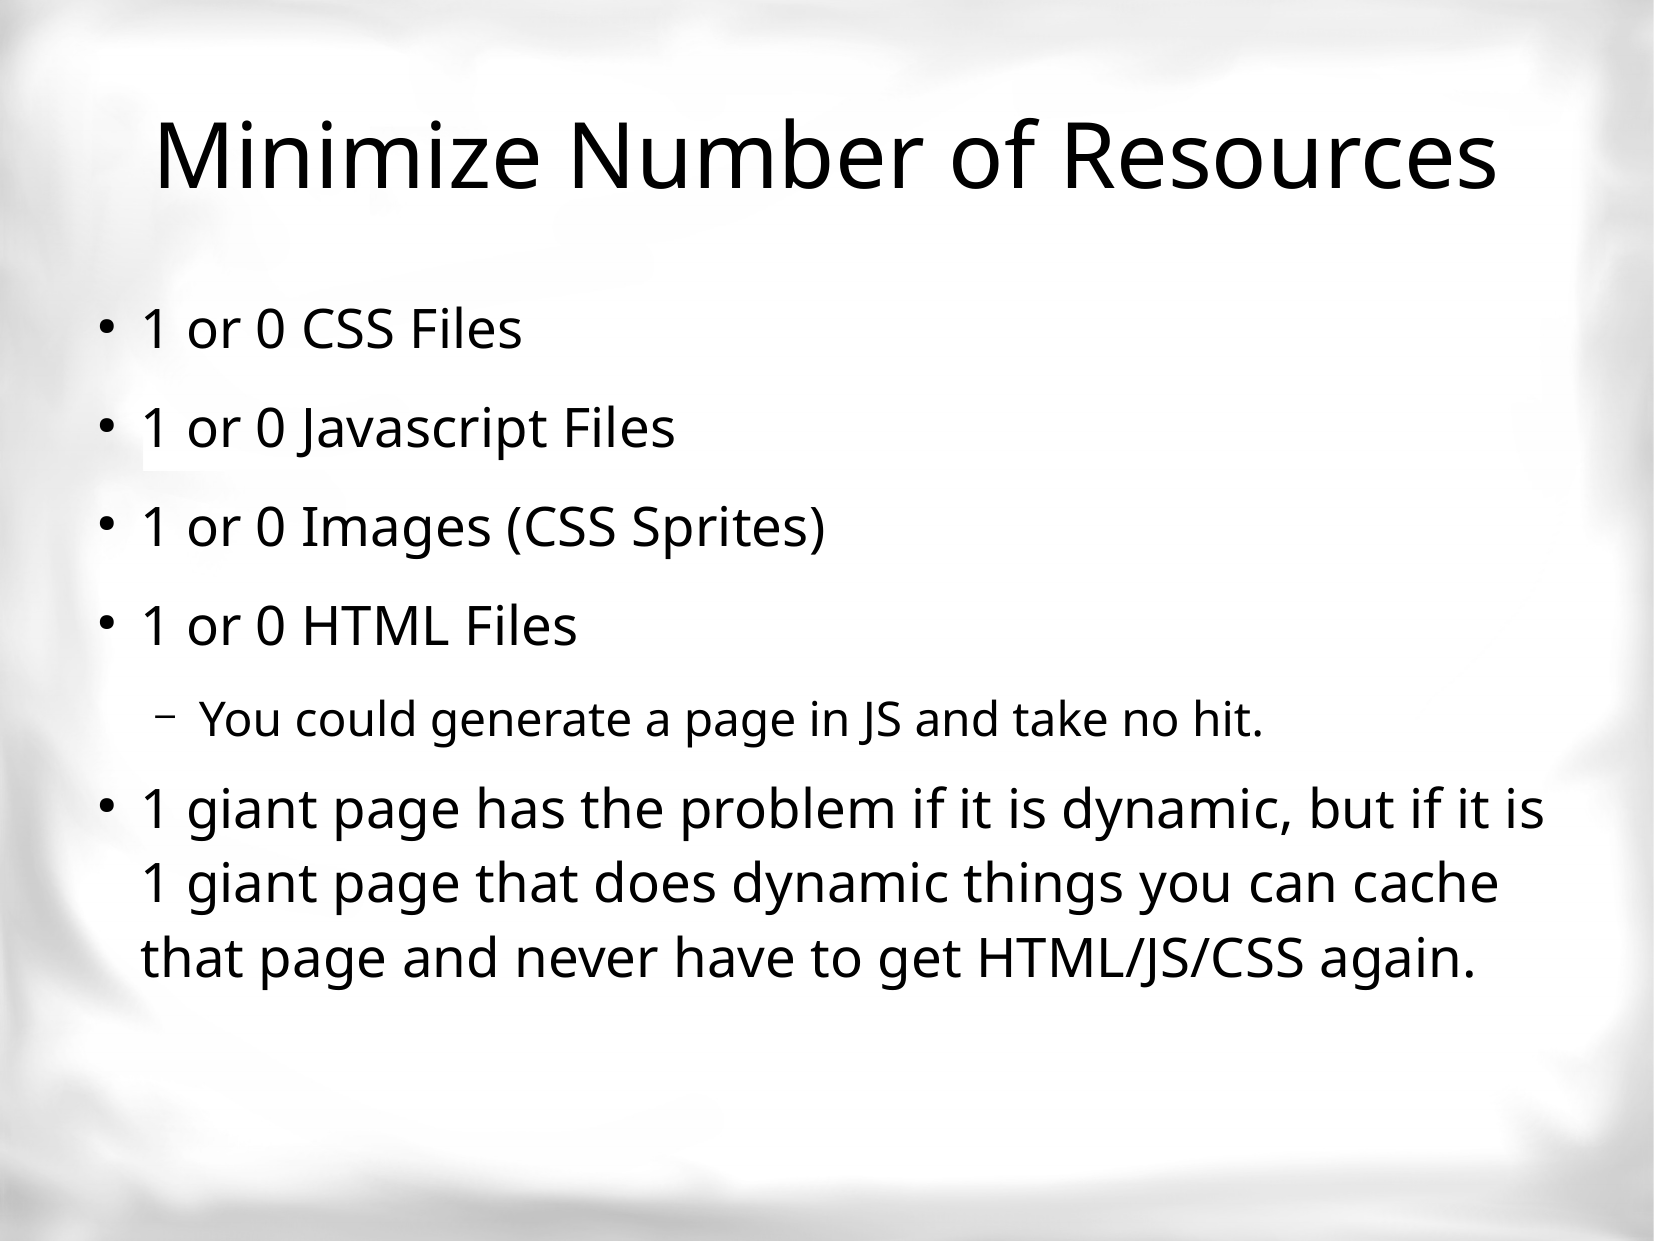

# Minimize Number of Resources
1 or 0 CSS Files
1 or 0 Javascript Files
1 or 0 Images (CSS Sprites)
1 or 0 HTML Files
You could generate a page in JS and take no hit.
1 giant page has the problem if it is dynamic, but if it is 1 giant page that does dynamic things you can cache that page and never have to get HTML/JS/CSS again.